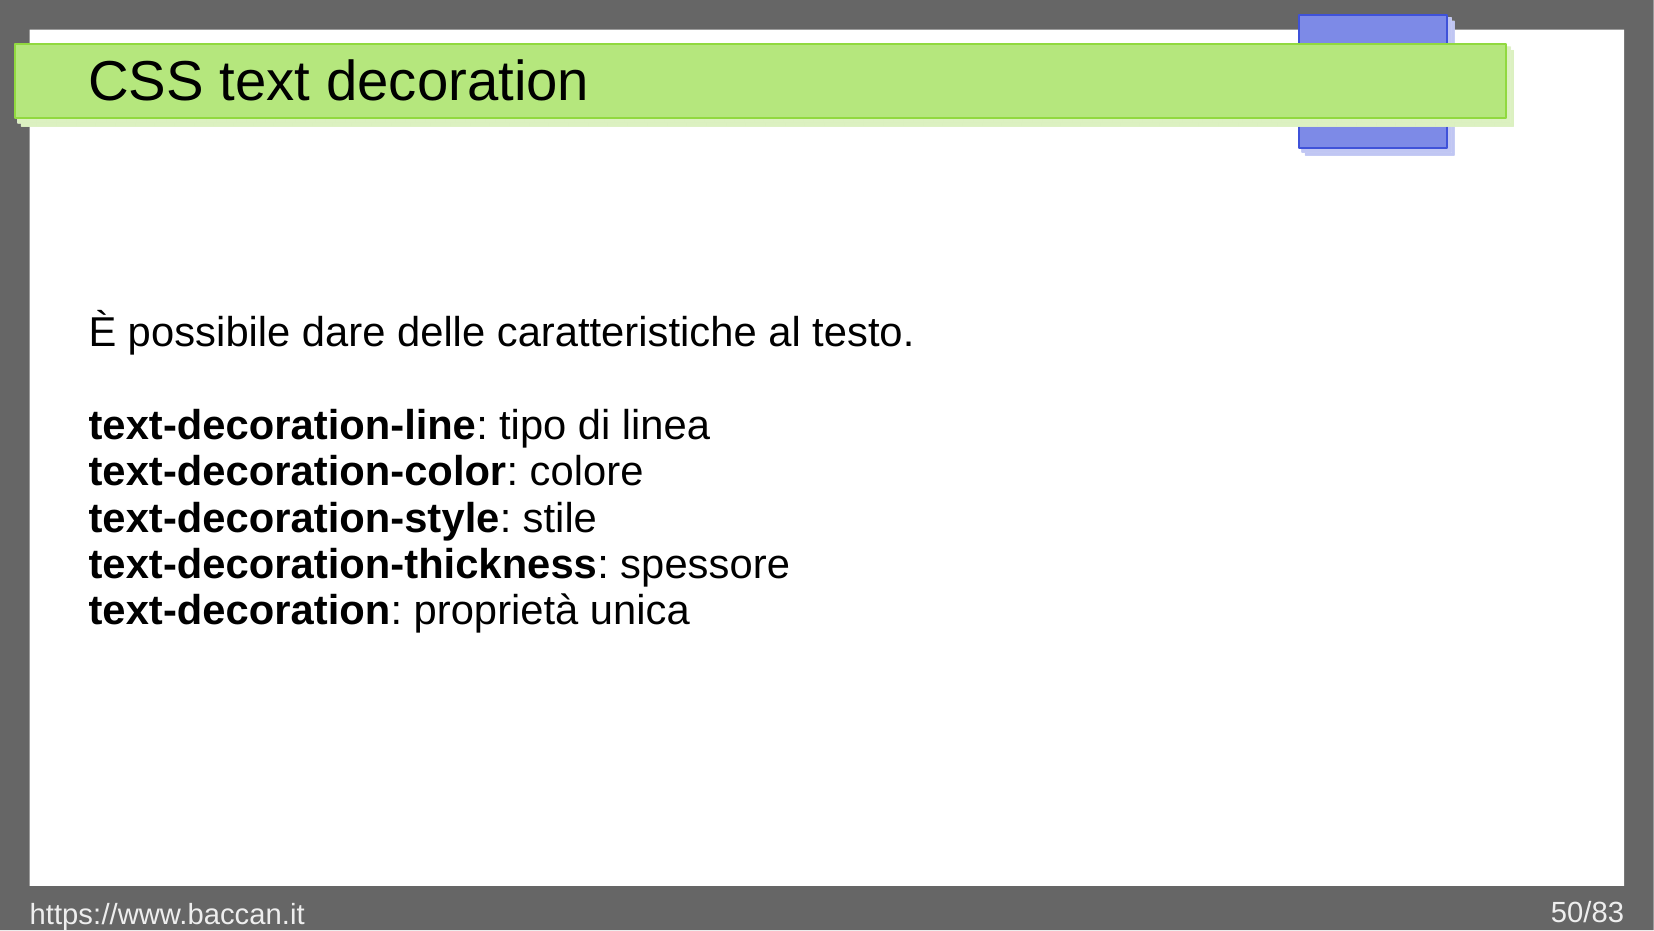

# CSS text decoration
È possibile dare delle caratteristiche al testo.
text-decoration-line: tipo di linea
text-decoration-color: colore
text-decoration-style: stile
text-decoration-thickness: spessore
text-decoration: proprietà unica
50
https://www.baccan.it